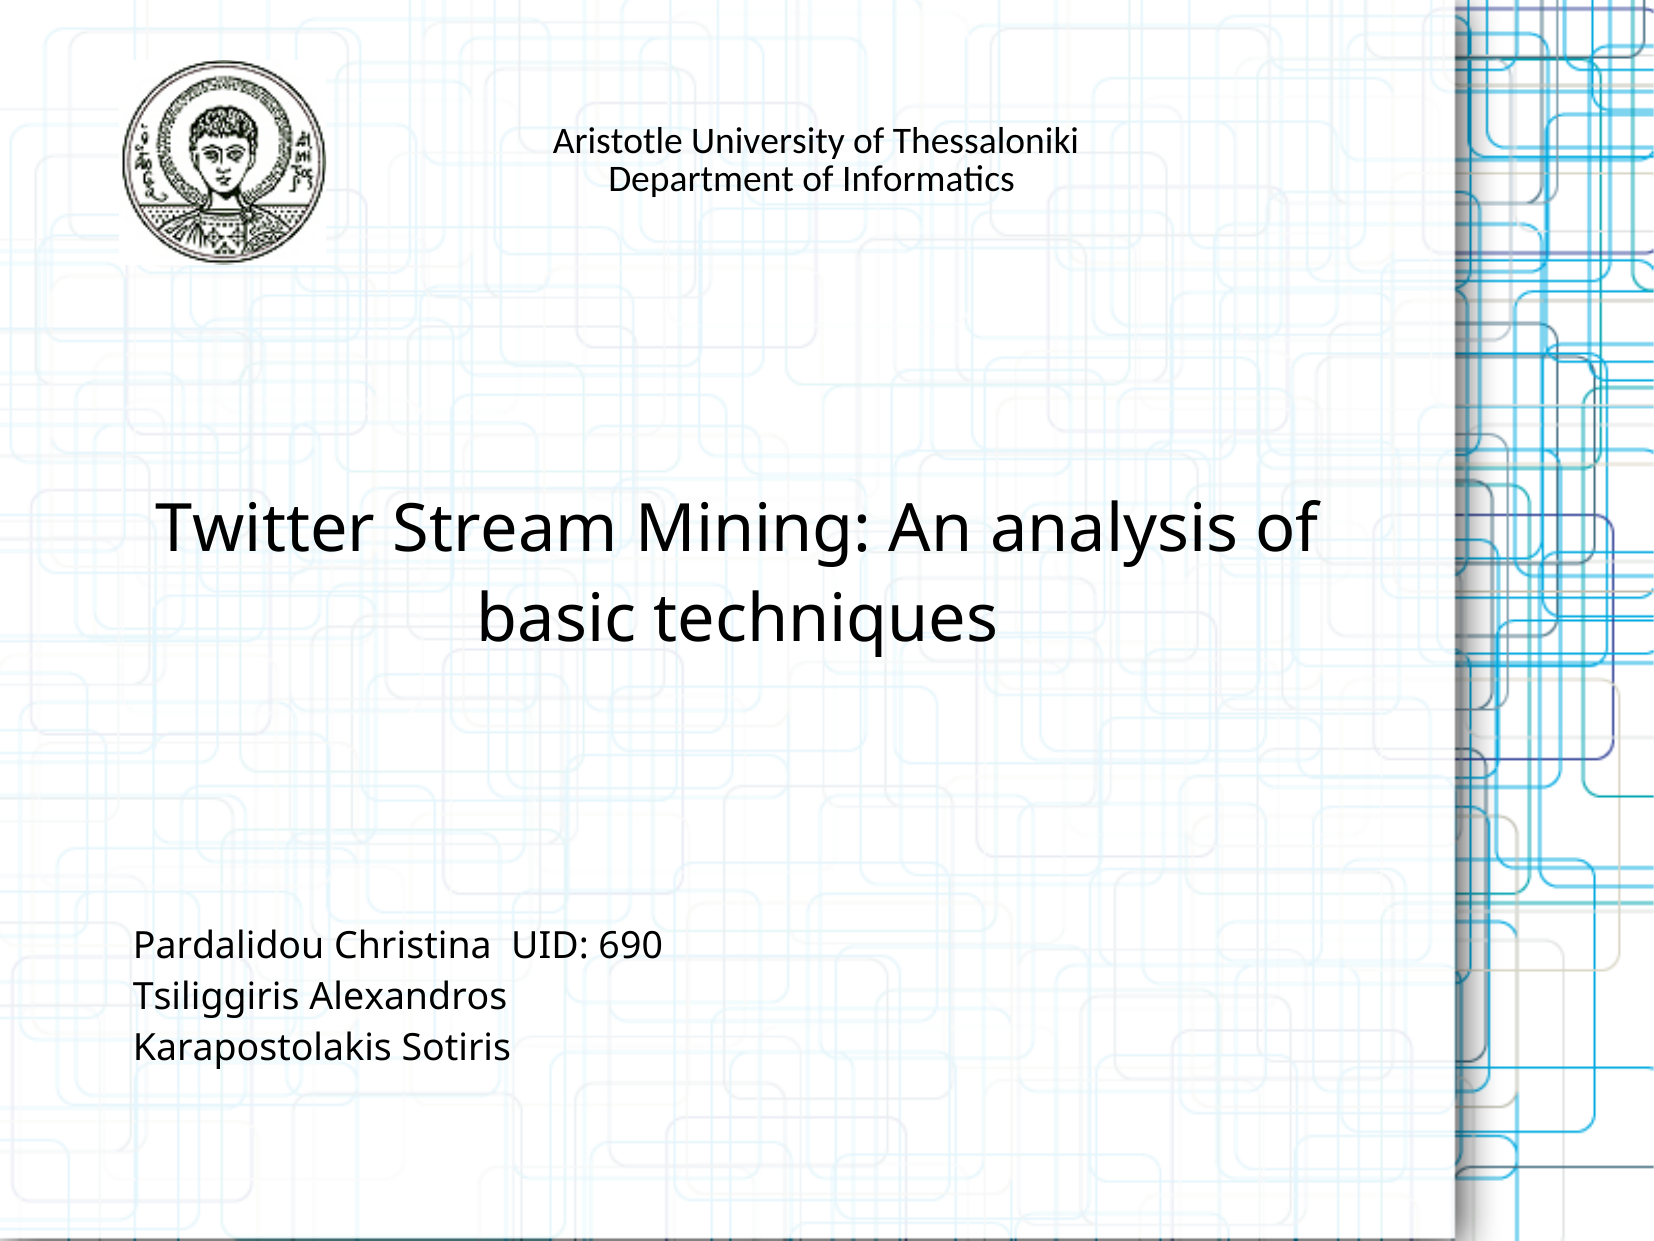

Aristotle University of Thessaloniki
Department of Informatics
Twitter Stream Mining: An analysis of basic techniques
Pardalidou Christina UID: 690
Tsiliggiris Alexandros
Karapostolakis Sotiris